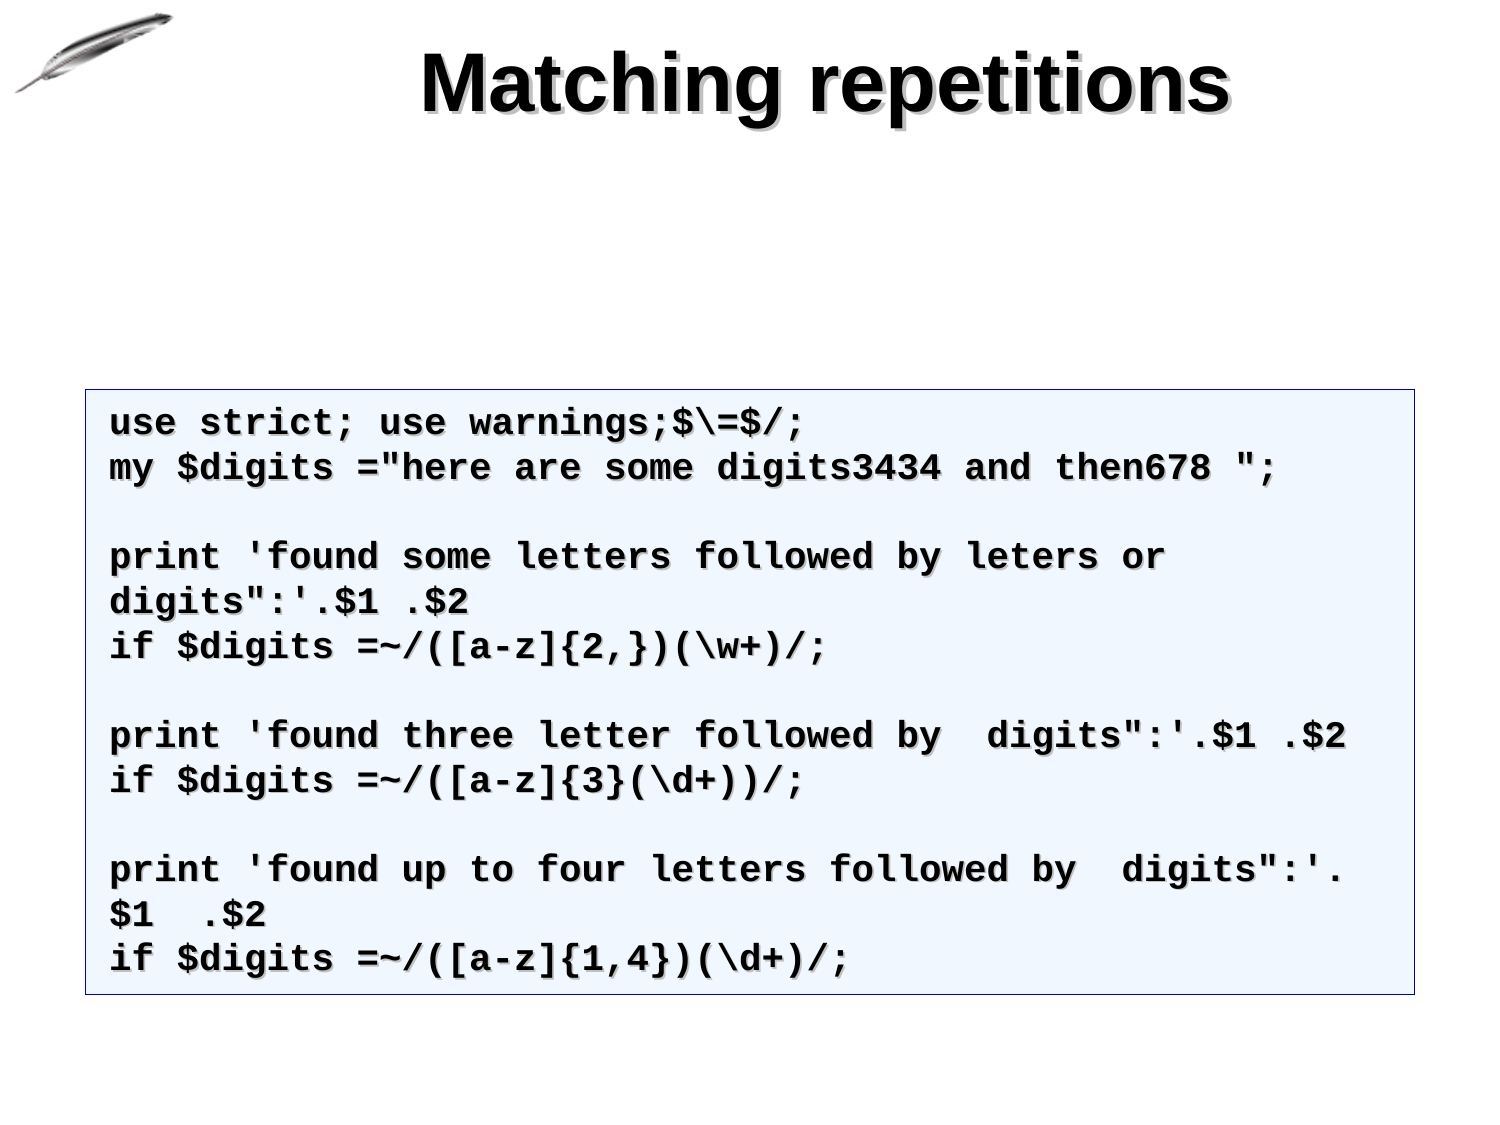

# Matching repetitions
use strict; use warnings;$\=$/;
my $digits ="here are some digits3434 and then678 ";
print 'found some letters followed by leters or digits":'.$1 .$2
if $digits =~/([a-z]{2,})(\w+)/;
print 'found three letter followed by digits":'.$1 .$2
if $digits =~/([a-z]{3}(\d+))/;
print 'found up to four letters followed by digits":'.$1 .$2
if $digits =~/([a-z]{1,4})(\d+)/;